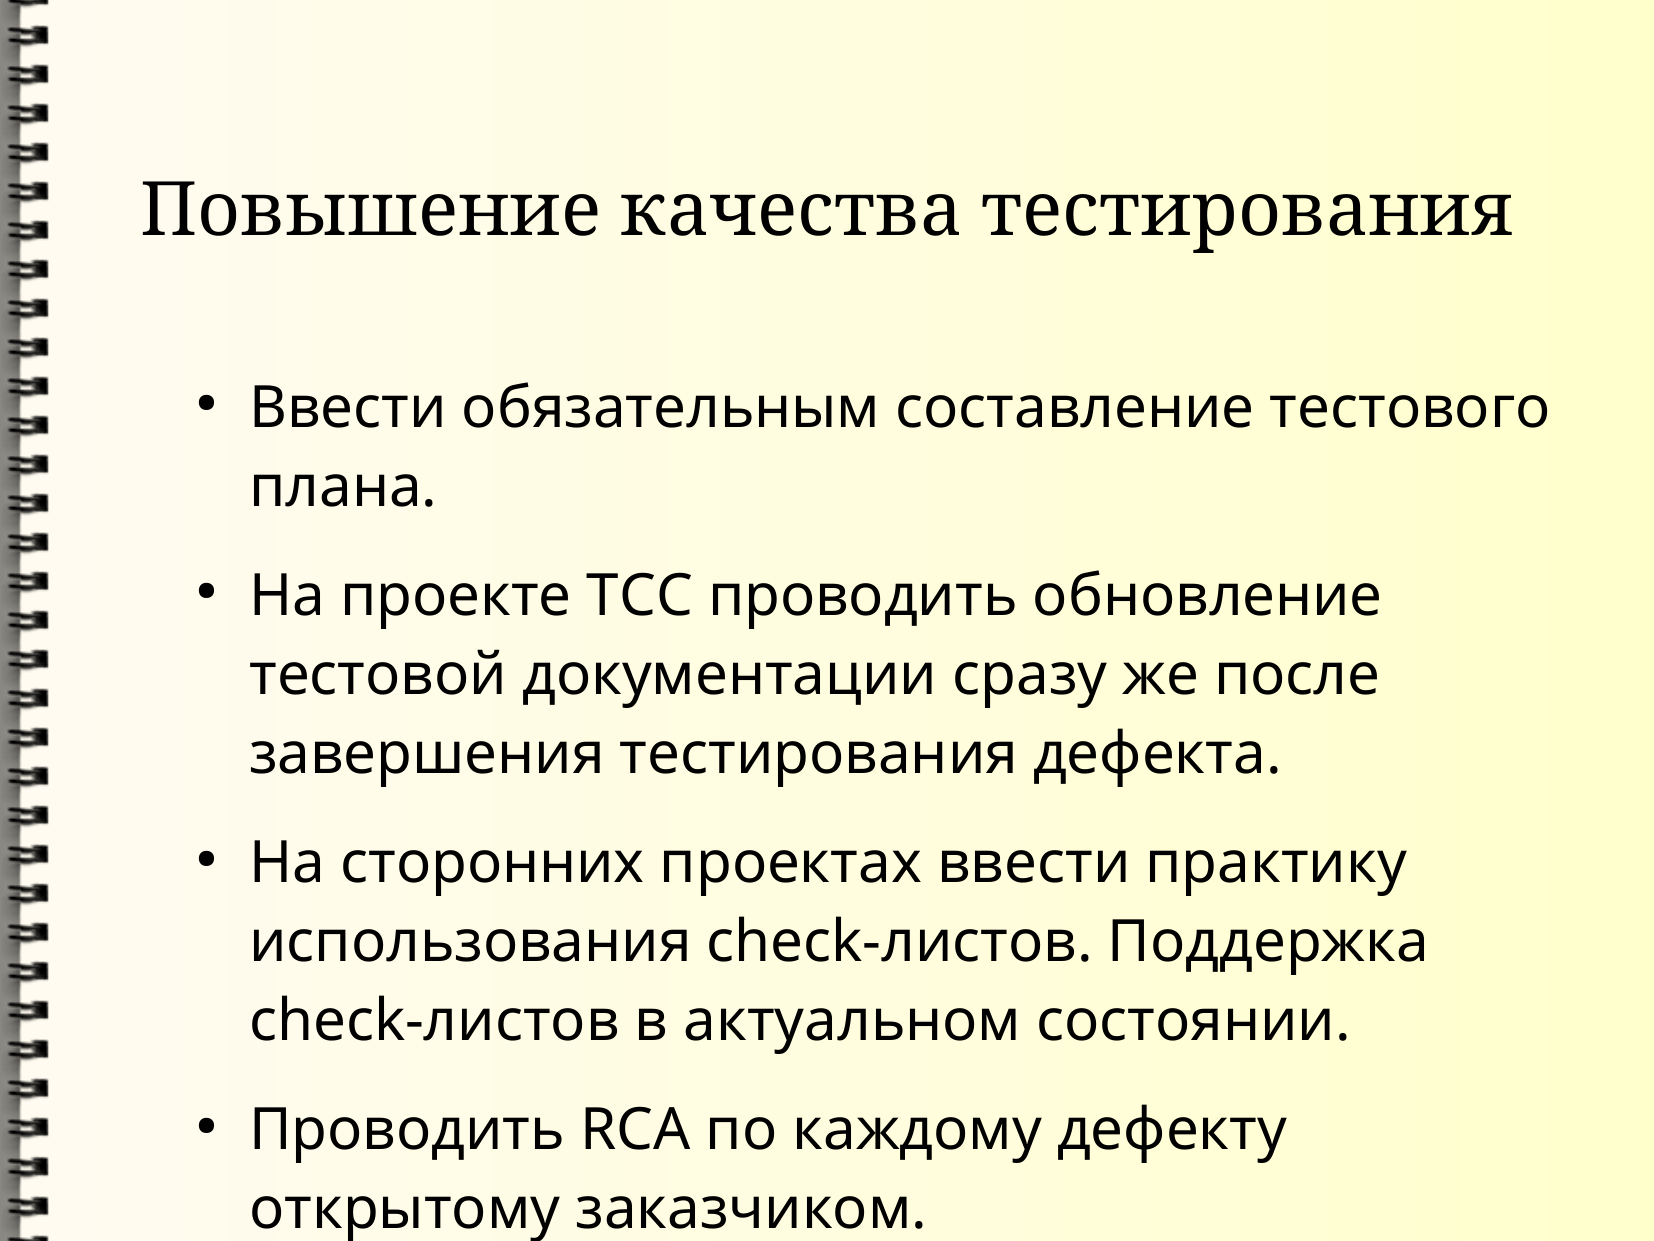

# Повышение качества тестирования
Ввести обязательным составление тестового плана.
На проекте ТСС проводить обновление тестовой документации сразу же после завершения тестирования дефекта.
На сторонних проектах ввести практику использования check-листов. Поддержка check-листов в актуальном состоянии.
Проводить RCA по каждому дефекту открытому заказчиком.